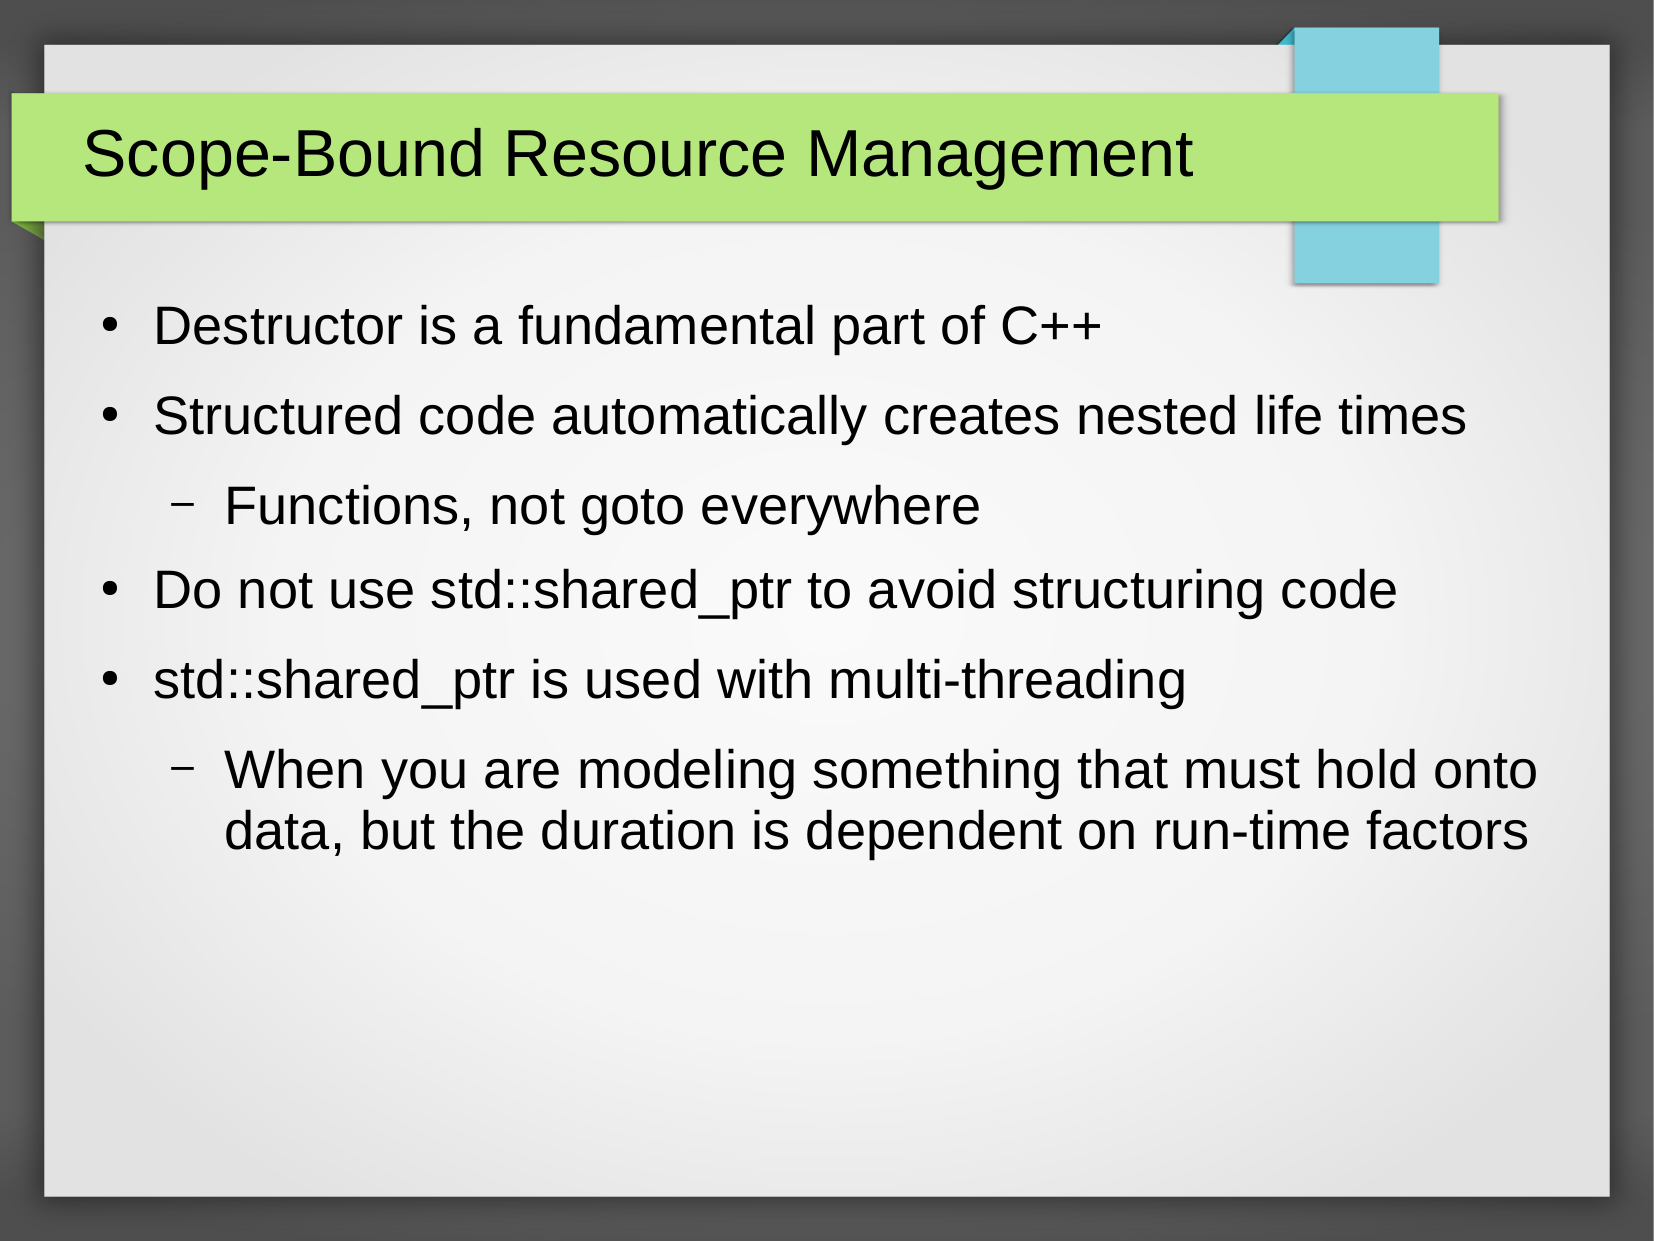

# Scope-Bound Resource Management
Destructor is a fundamental part of C++
Structured code automatically creates nested life times
Functions, not goto everywhere
Do not use std::shared_ptr to avoid structuring code
std::shared_ptr is used with multi-threading
When you are modeling something that must hold onto data, but the duration is dependent on run-time factors